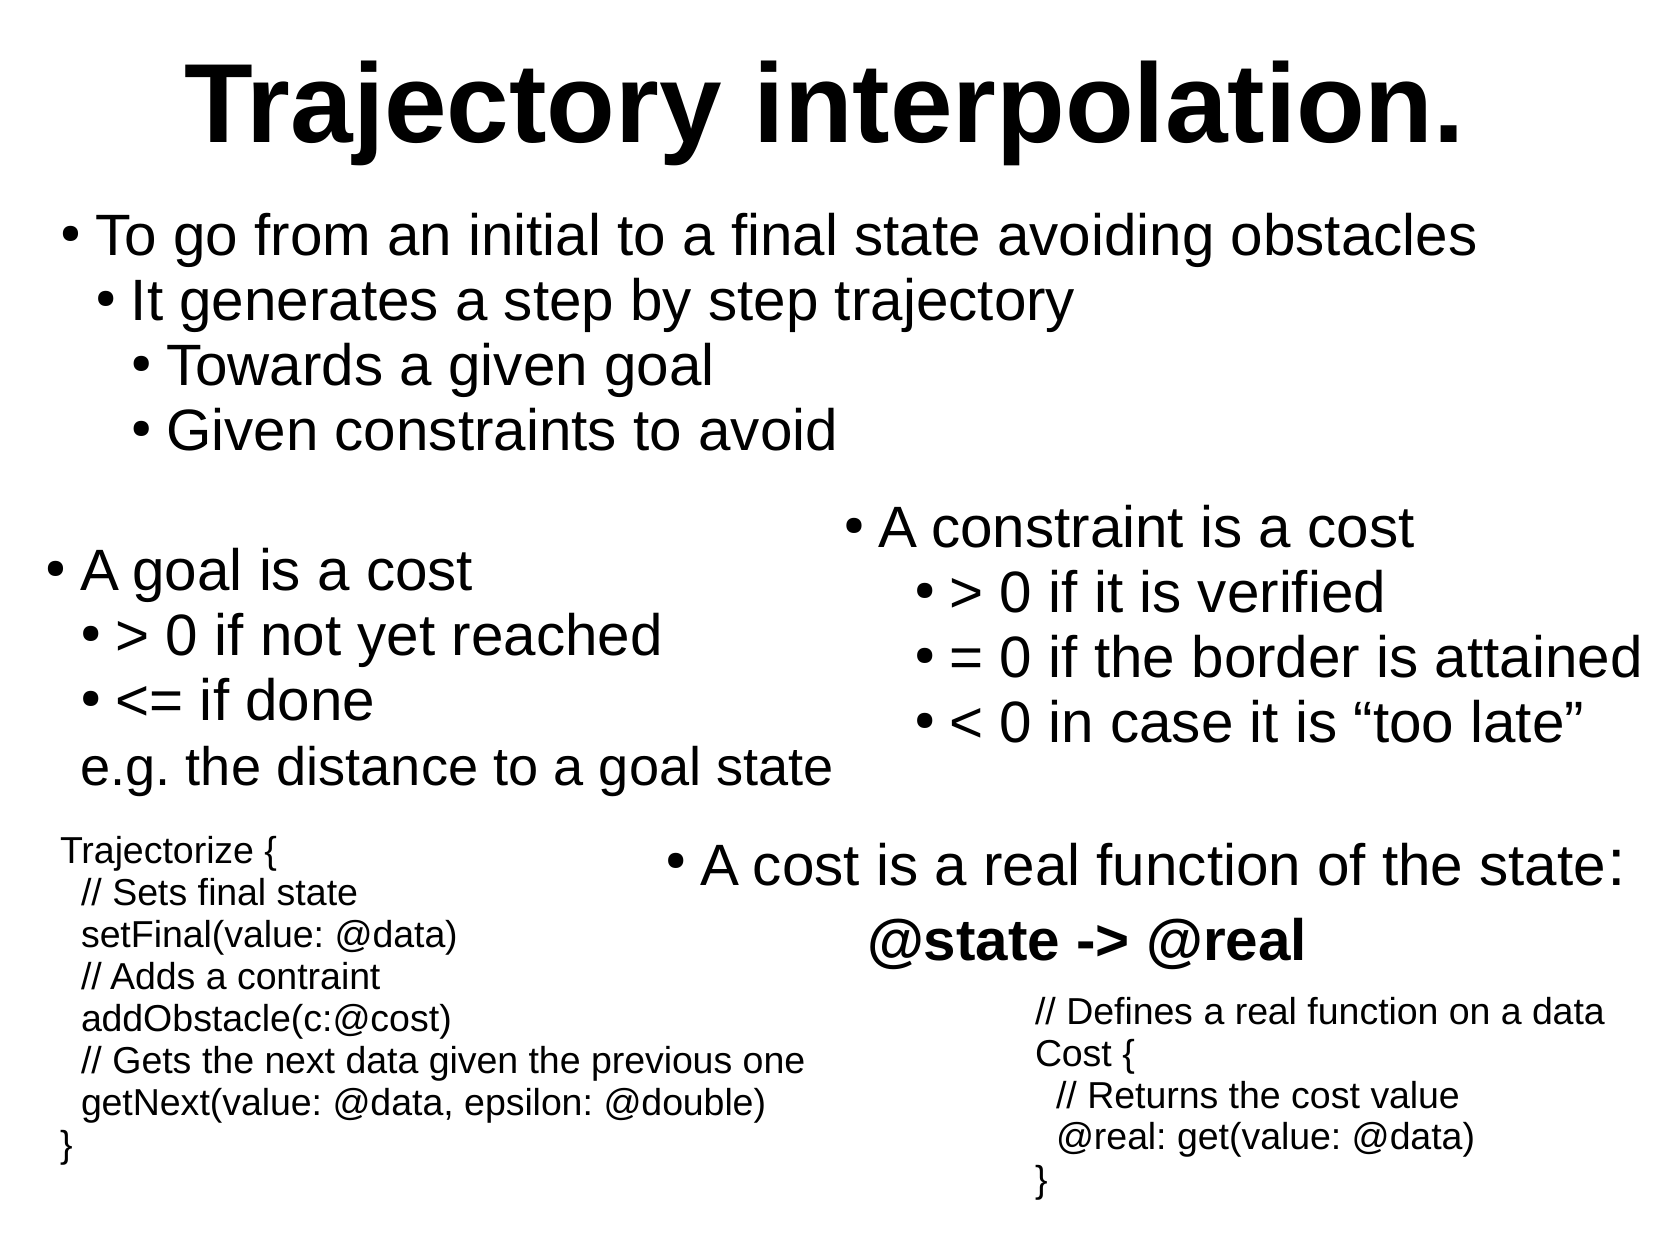

# Trajectory interpolation.
To go from an initial to a final state avoiding obstacles
It generates a step by step trajectory
Towards a given goal
Given constraints to avoid
A constraint is a cost
> 0 if it is verified
= 0 if the border is attained
< 0 in case it is “too late”
A goal is a cost
> 0 if not yet reached
<= if done
e.g. the distance to a goal state
Trajectorize {
 // Sets final state
 setFinal(value: @data)
 // Adds a contraint
 addObstacle(c:@cost)
 // Gets the next data given the previous one
 getNext(value: @data, epsilon: @double)
}
A cost is a real function of the state:
 @state -> @real
// Defines a real function on a data
Cost {
 // Returns the cost value
 @real: get(value: @data)
}